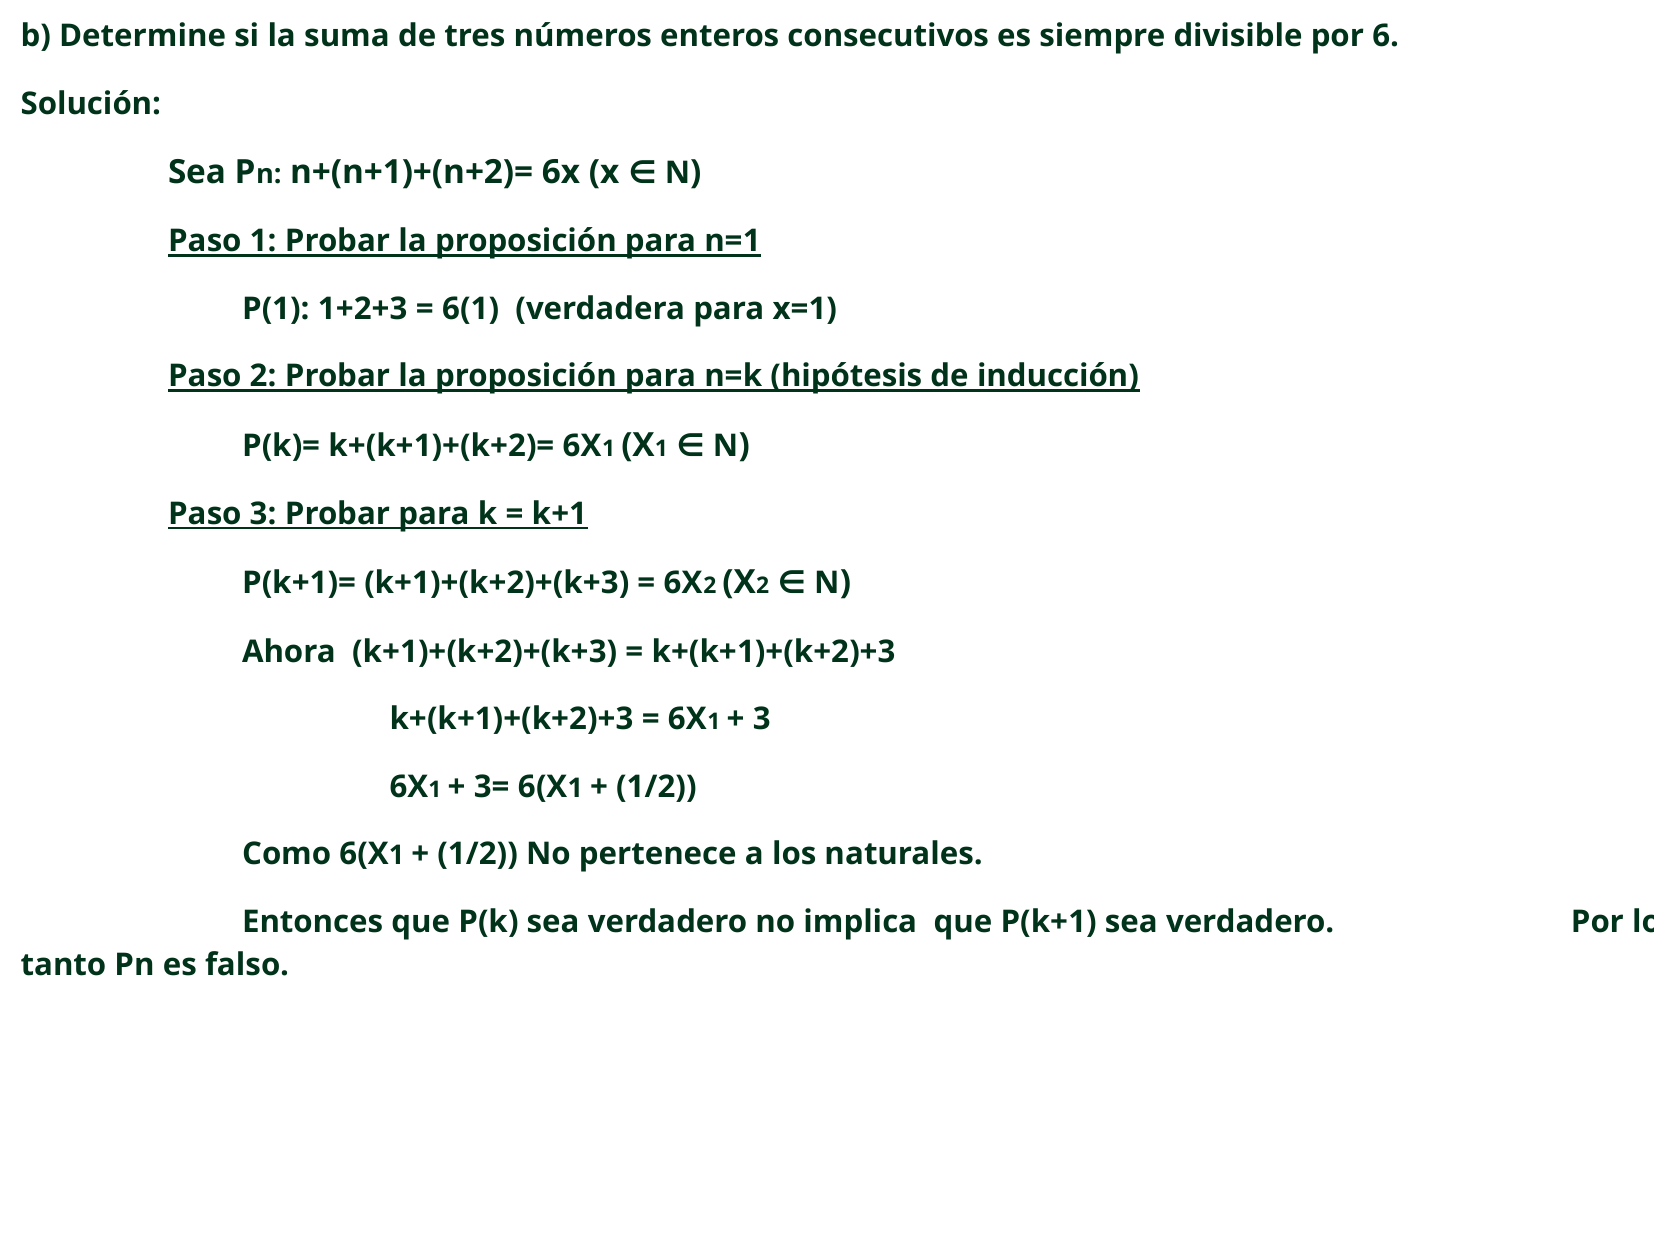

b) Determine si la suma de tres números enteros consecutivos es siempre divisible por 6.
Solución:
		Sea Pn: n+(n+1)+(n+2)= 6x (x ∈ N)
		Paso 1: Probar la proposición para n=1
			P(1): 1+2+3 = 6(1) (verdadera para x=1)
		Paso 2: Probar la proposición para n=k (hipótesis de inducción)
			P(k)= k+(k+1)+(k+2)= 6X1 (X1 ∈ N)
		Paso 3: Probar para k = k+1
			P(k+1)= (k+1)+(k+2)+(k+3) = 6X2 (X2 ∈ N)
			Ahora (k+1)+(k+2)+(k+3) = k+(k+1)+(k+2)+3
					k+(k+1)+(k+2)+3 = 6X1 + 3
					6X1 + 3= 6(X1 + (1/2))
			Como 6(X1 + (1/2)) No pertenece a los naturales.
			Entonces que P(k) sea verdadero no implica que P(k+1) sea verdadero. 				Por lo tanto Pn es falso.